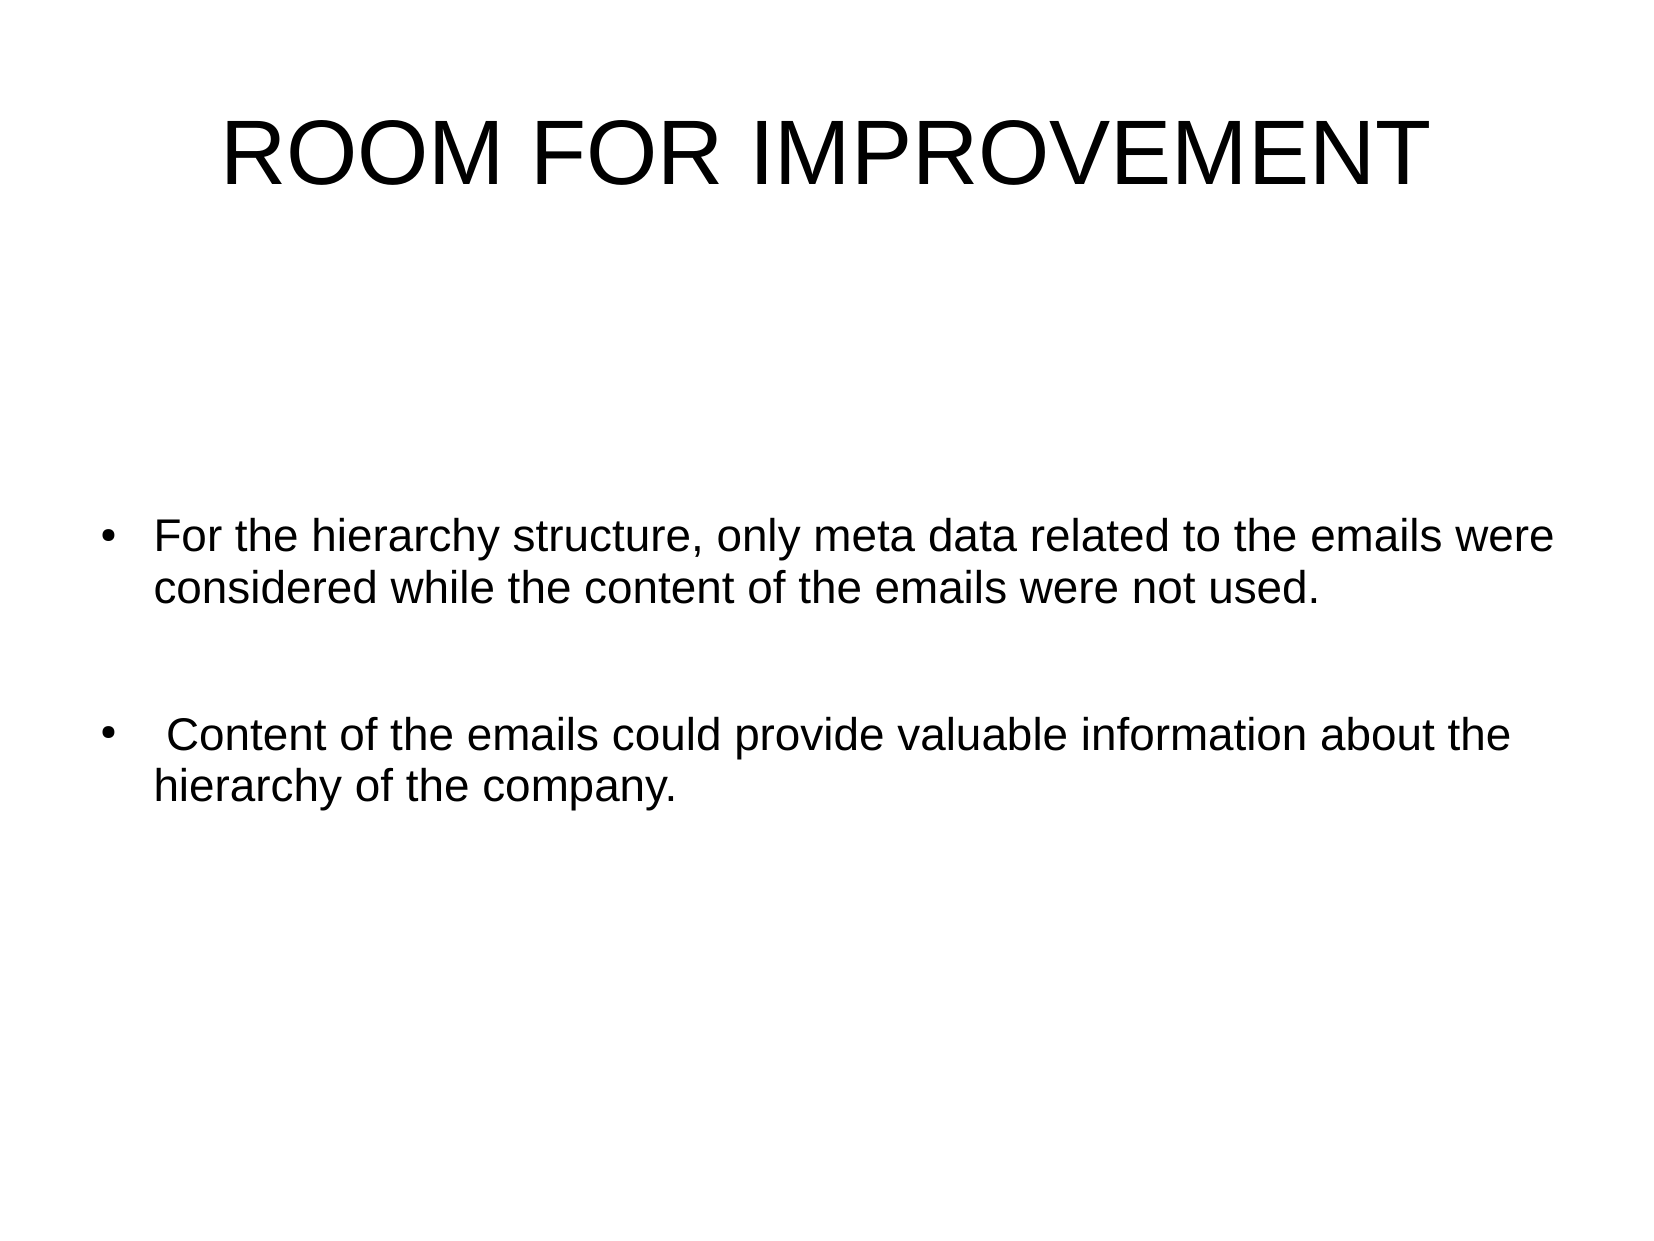

# ROOM FOR IMPROVEMENT
For the hierarchy structure, only meta data related to the emails were considered while the content of the emails were not used.
 Content of the emails could provide valuable information about the hierarchy of the company.